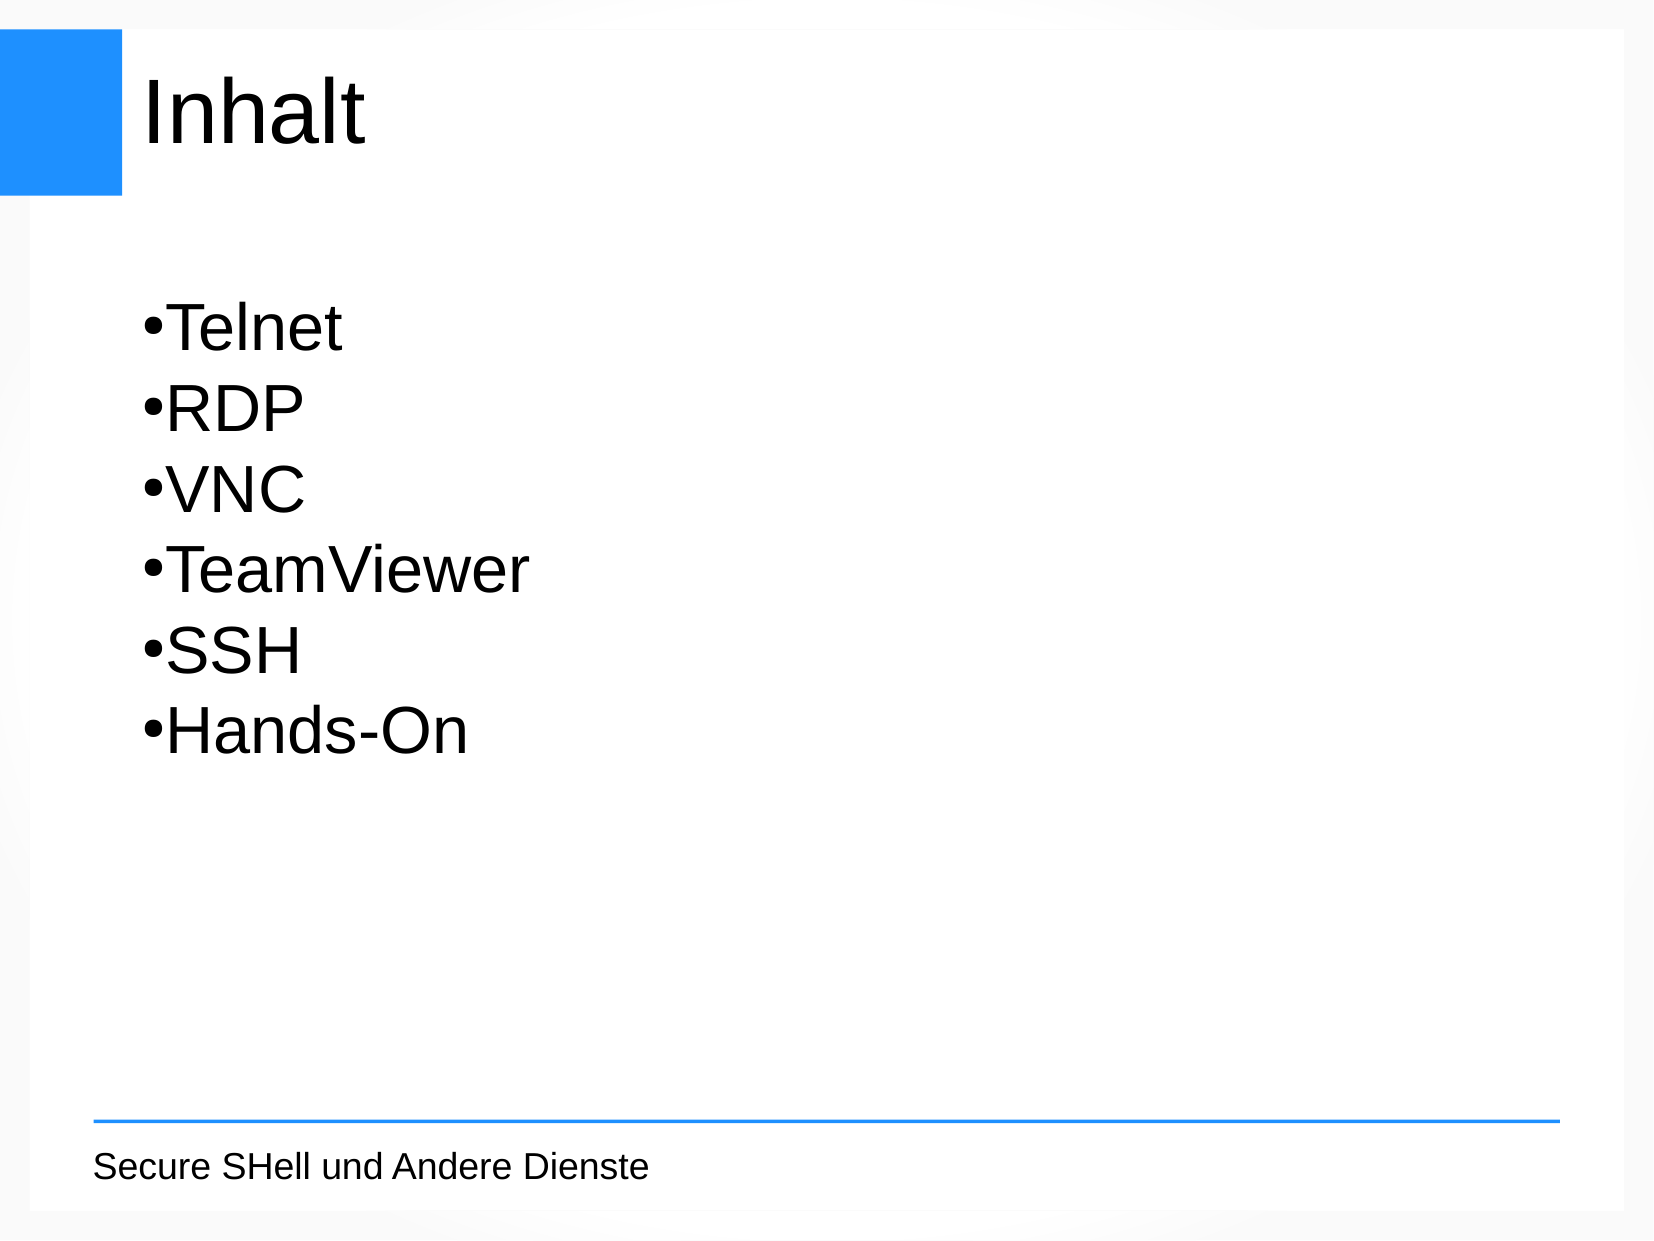

# Inhalt
Telnet
RDP
VNC
TeamViewer
SSH
Hands-On
Secure SHell und Andere Dienste